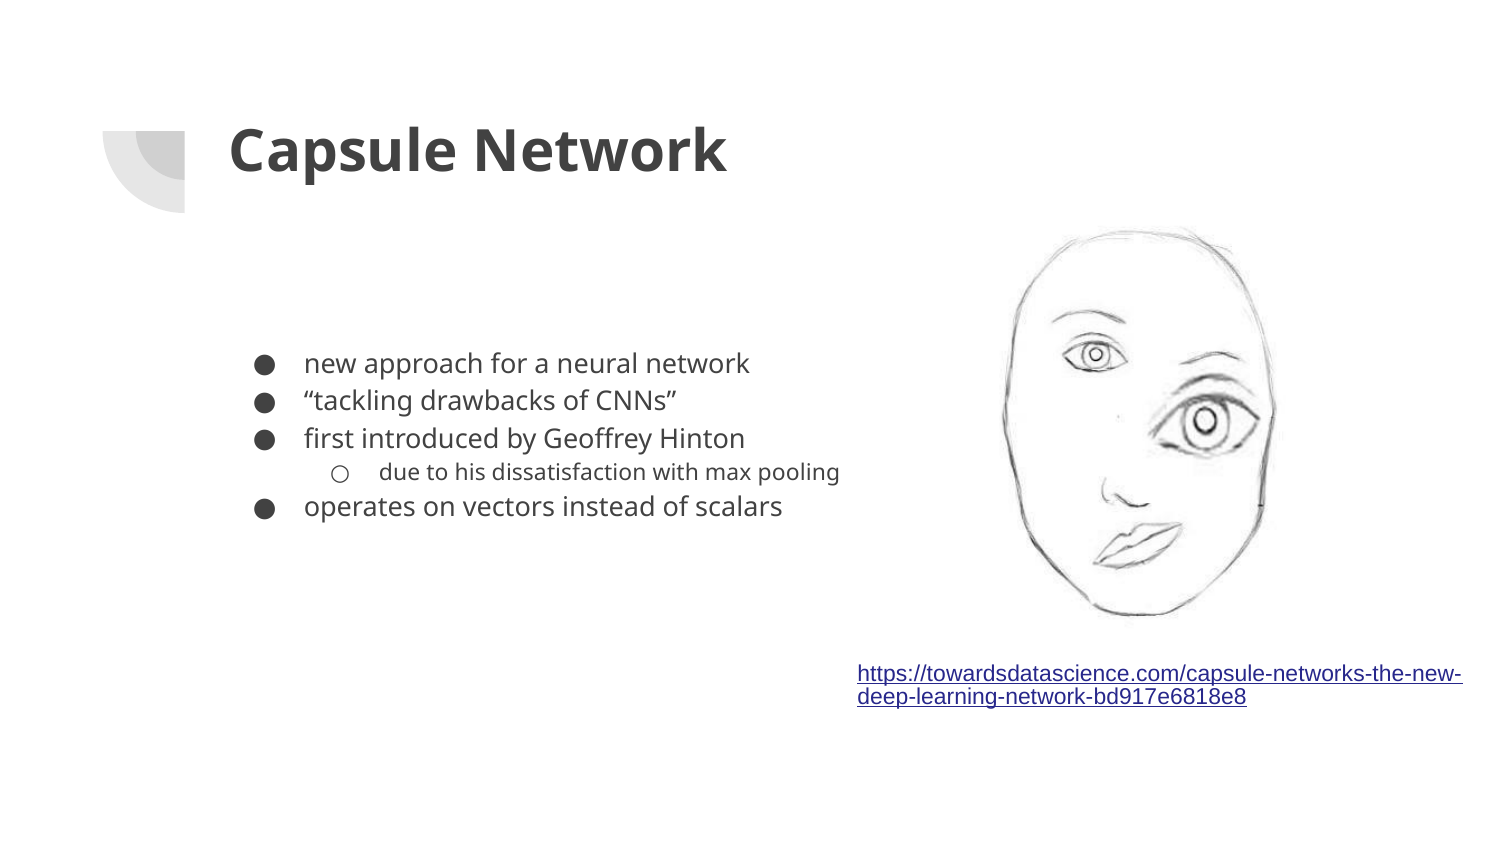

# Capsule Network
new approach for a neural network
“tackling drawbacks of CNNs”
first introduced by Geoffrey Hinton
due to his dissatisfaction with max pooling
operates on vectors instead of scalars
https://towardsdatascience.com/capsule-networks-the-new-deep-learning-network-bd917e6818e8